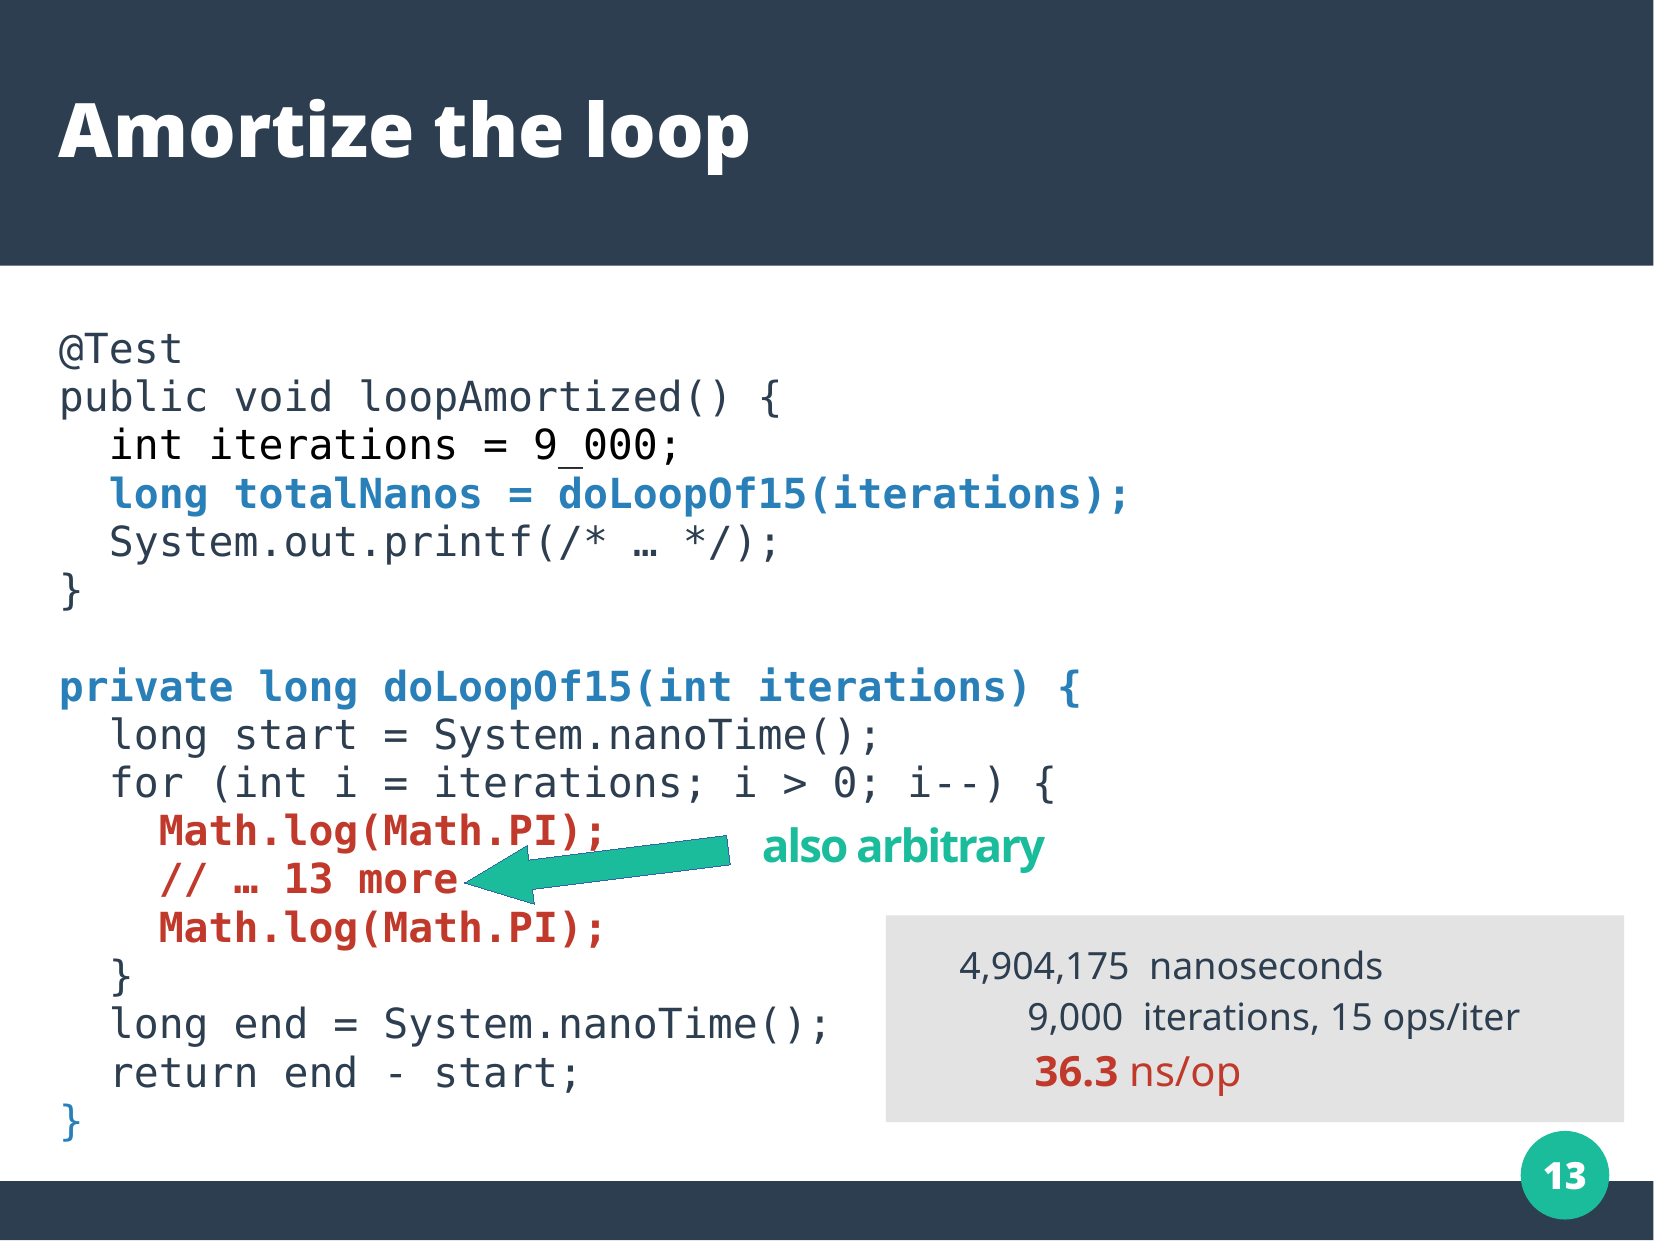

# Amortize the loop
@Test
public void loopAmortized() {
 int iterations = 9_000;
 long totalNanos = doLoopOf15(iterations);
 System.out.printf(/* … */);
}
private long doLoopOf15(int iterations) {
 long start = System.nanoTime();
 for (int i = iterations; i > 0; i--) {
 Math.log(Math.PI);
 // … 13 more
 Math.log(Math.PI);
 }
 long end = System.nanoTime();
 return end - start;
}
also arbitrary
4,904,175 nanoseconds
 9,000 iterations, 15 ops/iter
 36.3 ns/op
13